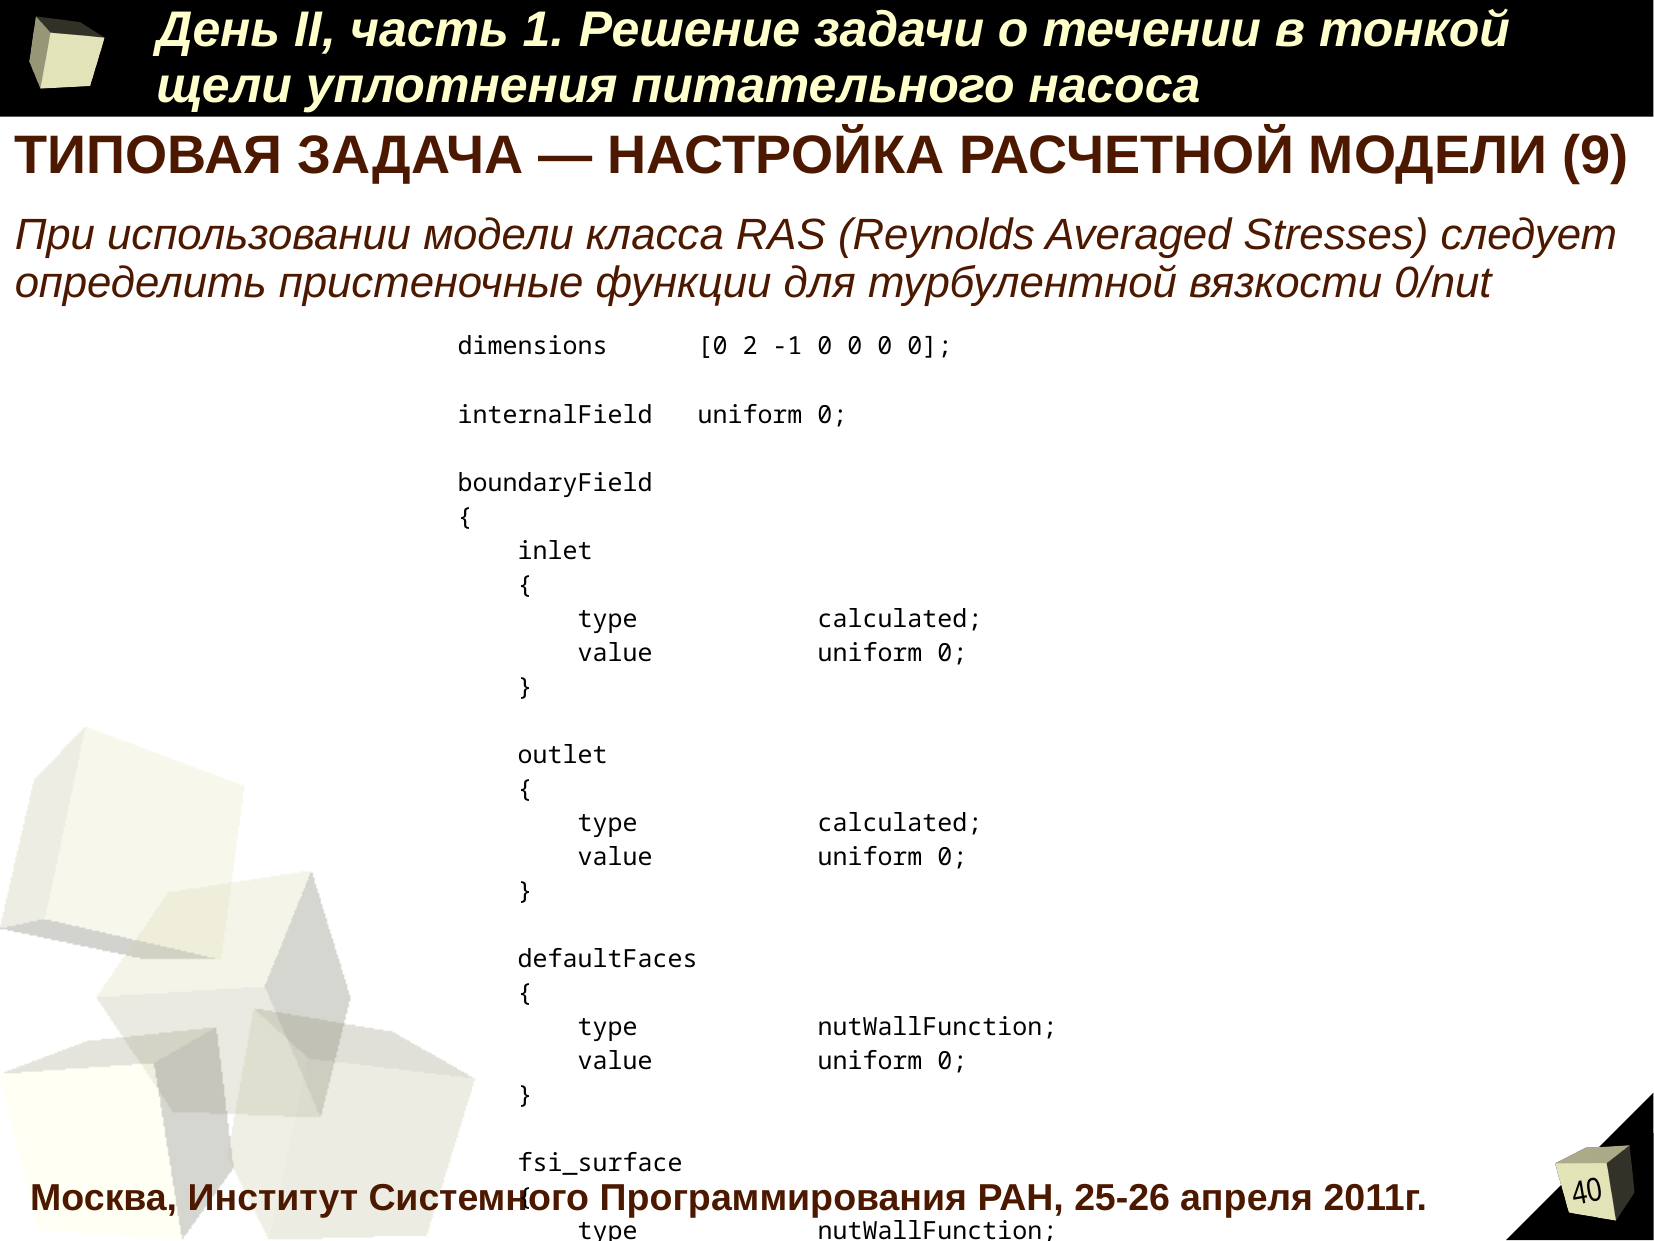

ТИПОВАЯ ЗАДАЧА — НАСТРОЙКА РАСЧЕТНОЙ МОДЕЛИ (9)
При использовании модели класса RAS (Reynolds Averaged Stresses) следует определить пристеночные функции для турбулентной вязкости 0/nut
dimensions [0 2 -1 0 0 0 0];
internalField uniform 0;
boundaryField
{
 inlet
 {
 type calculated;
 value uniform 0;
 }
 outlet
 {
 type calculated;
 value uniform 0;
 }
 defaultFaces
 {
 type nutWallFunction;
 value uniform 0;
 }
 fsi_surface
 {
 type nutWallFunction;
 value uniform 0;
 }
}